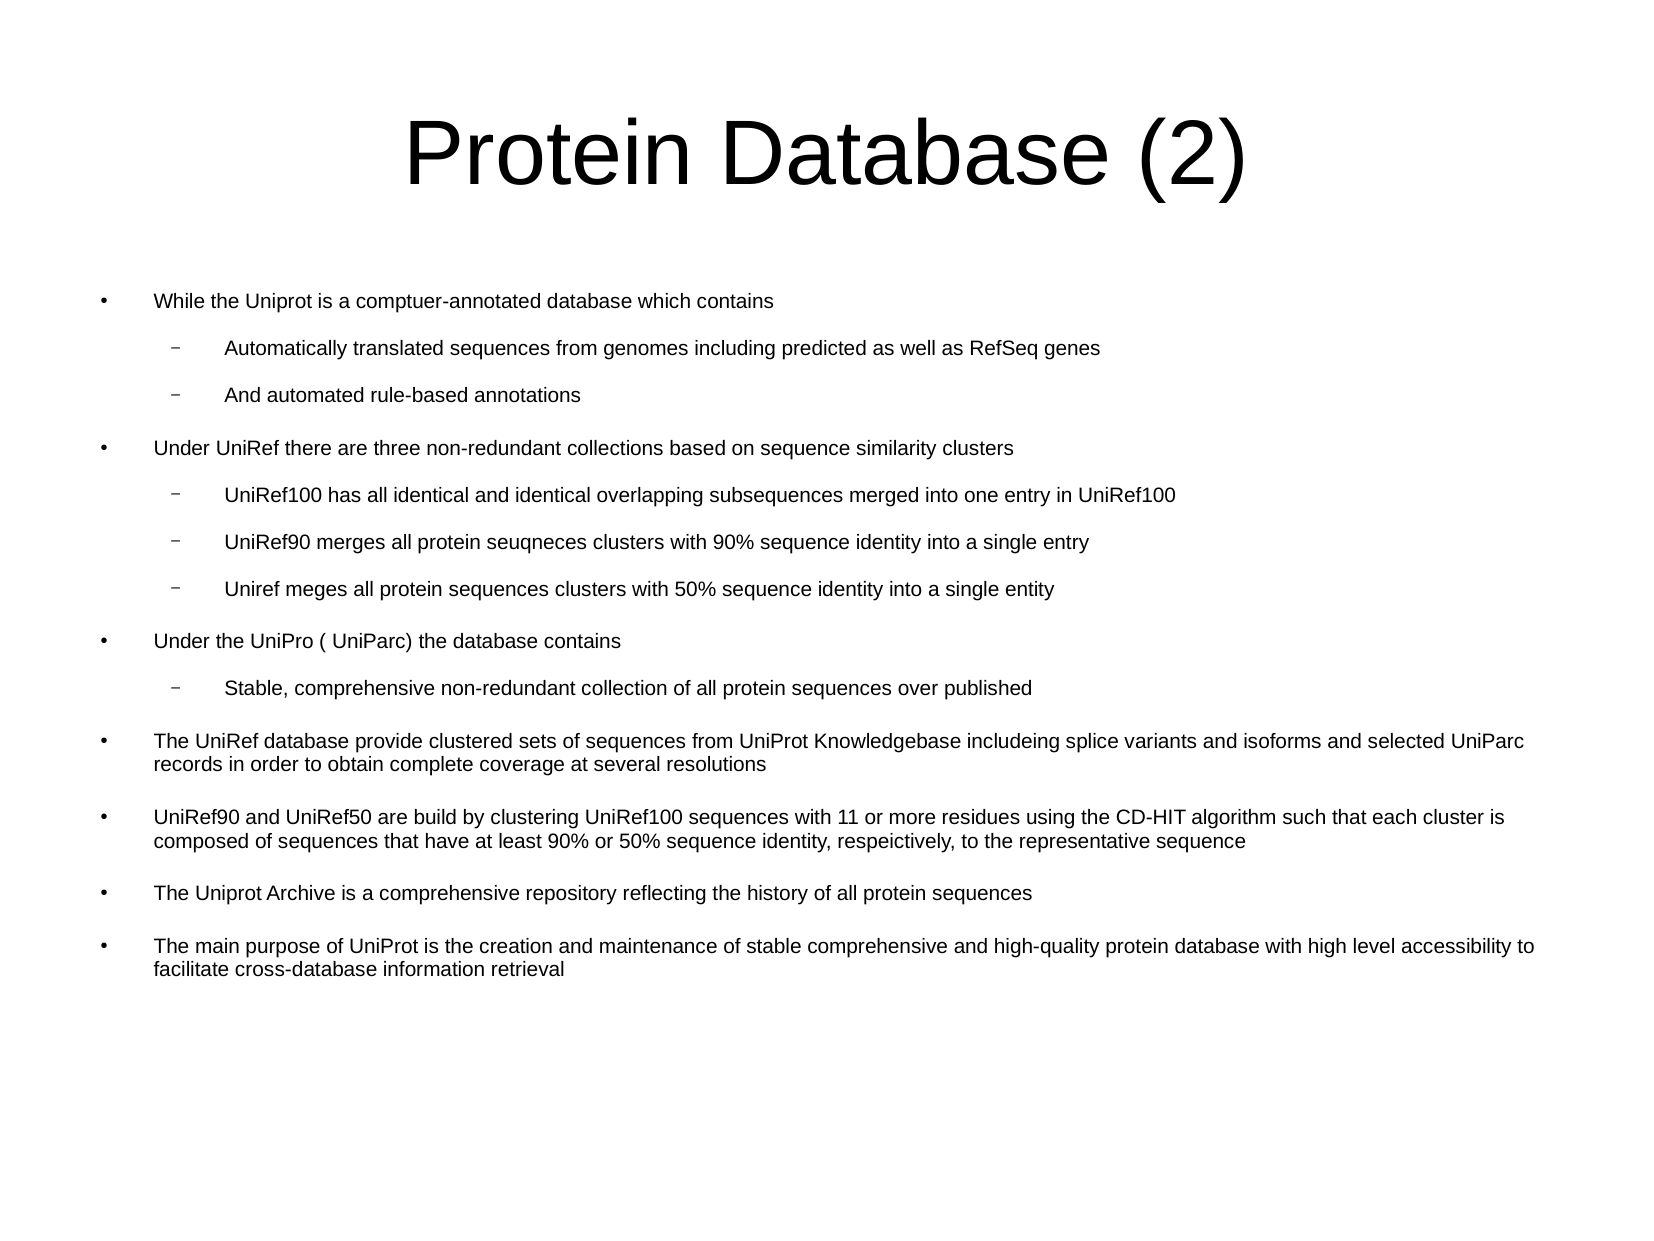

# Protein Database (2)
While the Uniprot is a comptuer-annotated database which contains
Automatically translated sequences from genomes including predicted as well as RefSeq genes
And automated rule-based annotations
Under UniRef there are three non-redundant collections based on sequence similarity clusters
UniRef100 has all identical and identical overlapping subsequences merged into one entry in UniRef100
UniRef90 merges all protein seuqneces clusters with 90% sequence identity into a single entry
Uniref meges all protein sequences clusters with 50% sequence identity into a single entity
Under the UniPro ( UniParc) the database contains
Stable, comprehensive non-redundant collection of all protein sequences over published
The UniRef database provide clustered sets of sequences from UniProt Knowledgebase includeing splice variants and isoforms and selected UniParc records in order to obtain complete coverage at several resolutions
UniRef90 and UniRef50 are build by clustering UniRef100 sequences with 11 or more residues using the CD-HIT algorithm such that each cluster is composed of sequences that have at least 90% or 50% sequence identity, respeictively, to the representative sequence
The Uniprot Archive is a comprehensive repository reflecting the history of all protein sequences
The main purpose of UniProt is the creation and maintenance of stable comprehensive and high-quality protein database with high level accessibility to facilitate cross-database information retrieval